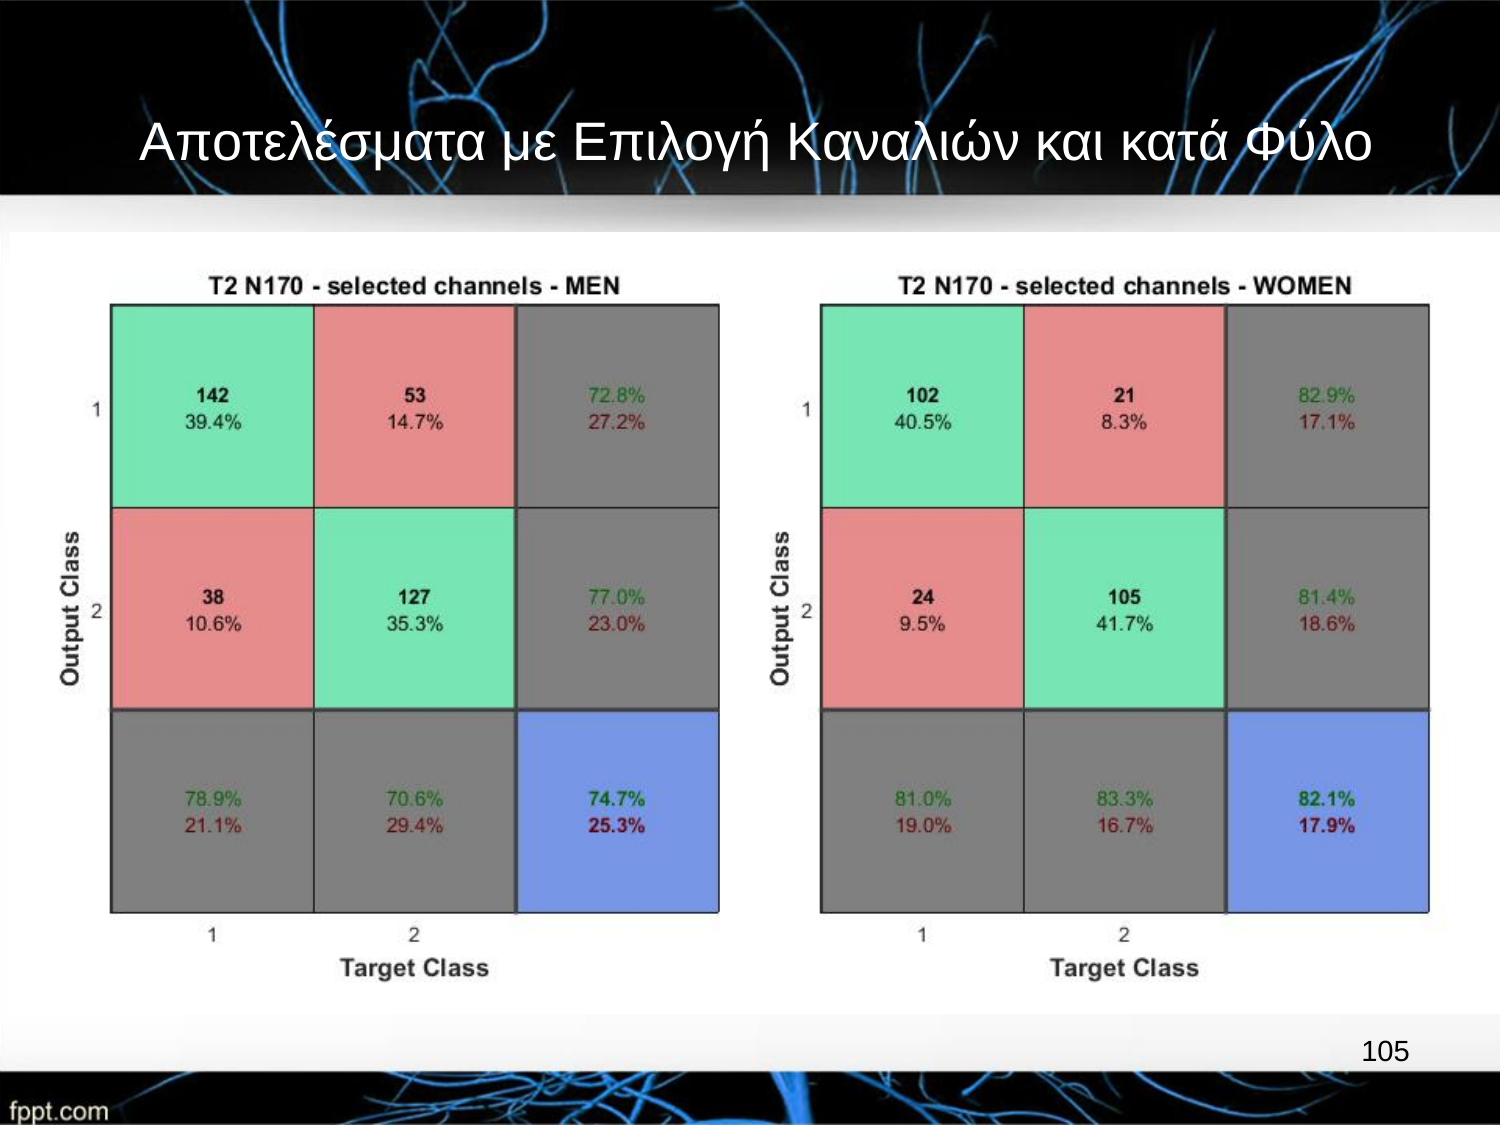

# Αποτελέσματα με Επιλογή Καναλιών και κατά Φύλο
105